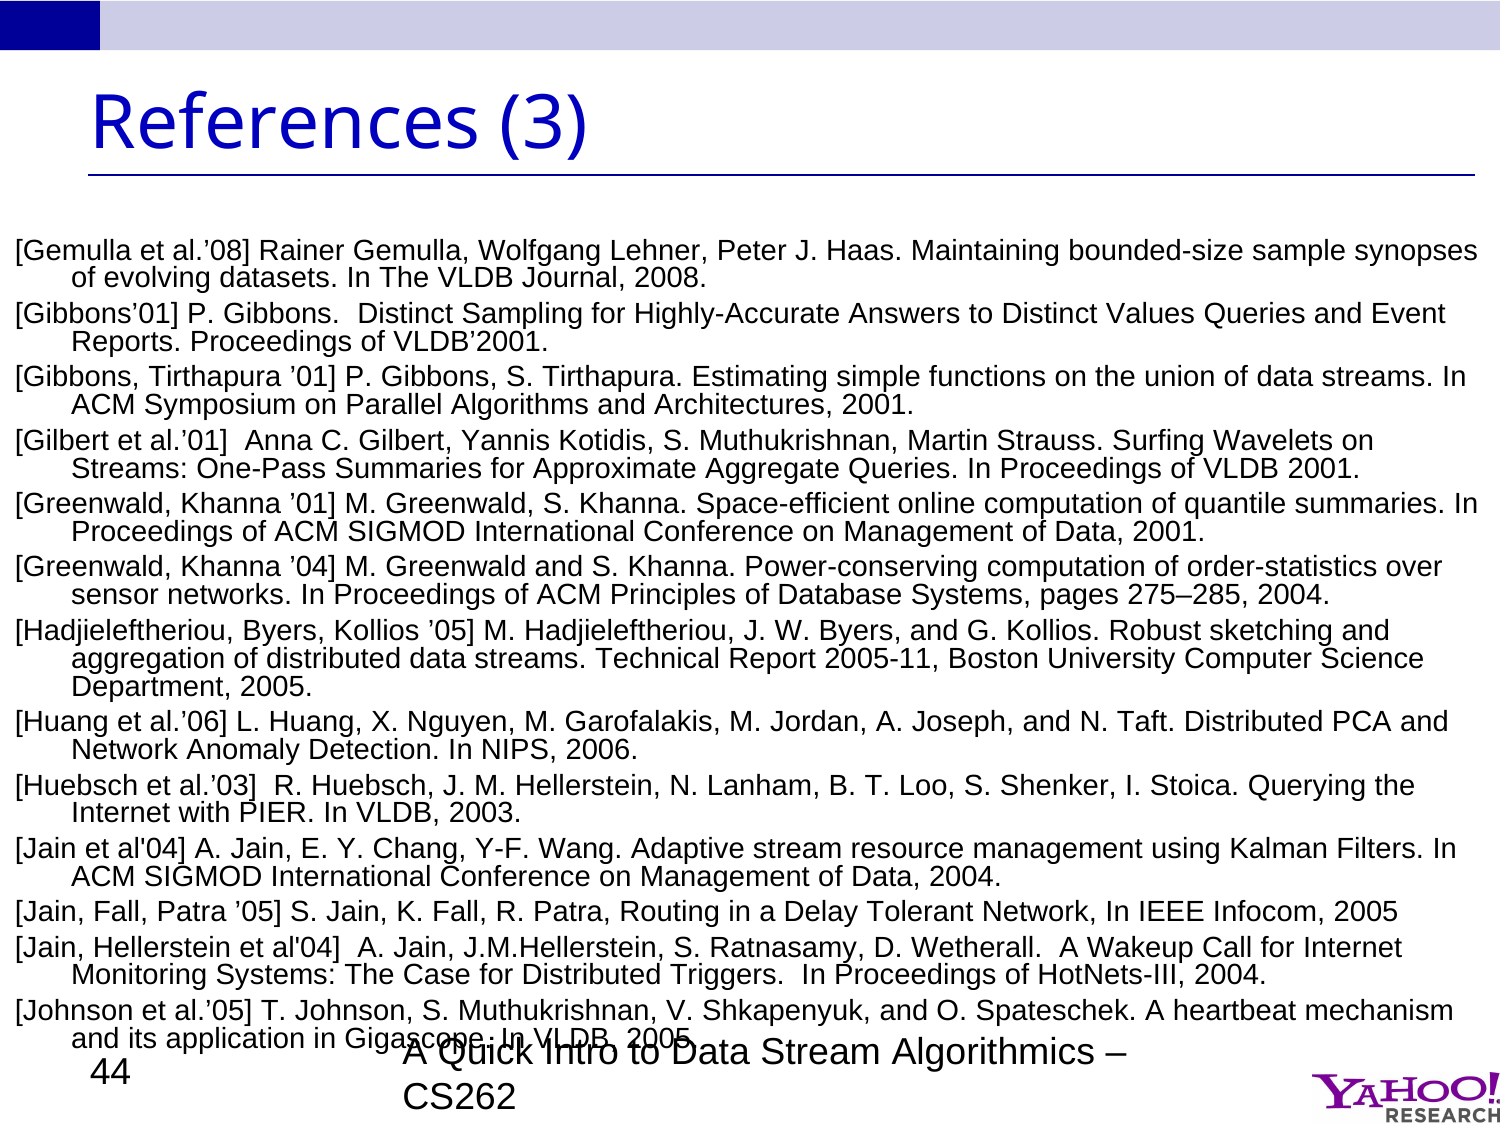

# References (3)
[Gemulla et al.’08] Rainer Gemulla, Wolfgang Lehner, Peter J. Haas. Maintaining bounded-size sample synopses of evolving datasets. In The VLDB Journal, 2008.
[Gibbons’01] P. Gibbons. Distinct Sampling for Highly-Accurate Answers to Distinct Values Queries and Event Reports. Proceedings of VLDB’2001.
[Gibbons, Tirthapura ’01] P. Gibbons, S. Tirthapura. Estimating simple functions on the union of data streams. In ACM Symposium on Parallel Algorithms and Architectures, 2001.
[Gilbert et al.’01] Anna C. Gilbert, Yannis Kotidis, S. Muthukrishnan, Martin Strauss. Surfing Wavelets on Streams: One-Pass Summaries for Approximate Aggregate Queries. In Proceedings of VLDB 2001.
[Greenwald, Khanna ’01] M. Greenwald, S. Khanna. Space-efficient online computation of quantile summaries. In Proceedings of ACM SIGMOD International Conference on Management of Data, 2001.
[Greenwald, Khanna ’04] M. Greenwald and S. Khanna. Power-conserving computation of order-statistics over sensor networks. In Proceedings of ACM Principles of Database Systems, pages 275–285, 2004.
[Hadjieleftheriou, Byers, Kollios ’05] M. Hadjieleftheriou, J. W. Byers, and G. Kollios. Robust sketching and aggregation of distributed data streams. Technical Report 2005-11, Boston University Computer Science Department, 2005.
[Huang et al.’06] L. Huang, X. Nguyen, M. Garofalakis, M. Jordan, A. Joseph, and N. Taft. Distributed PCA and Network Anomaly Detection. In NIPS, 2006.
[Huebsch et al.’03] R. Huebsch, J. M. Hellerstein, N. Lanham, B. T. Loo, S. Shenker, I. Stoica. Querying the Internet with PIER. In VLDB, 2003.
[Jain et al'04] A. Jain, E. Y. Chang, Y-F. Wang. Adaptive stream resource management using Kalman Filters. In ACM SIGMOD International Conference on Management of Data, 2004.
[Jain, Fall, Patra ’05] S. Jain, K. Fall, R. Patra, Routing in a Delay Tolerant Network, In IEEE Infocom, 2005
[Jain, Hellerstein et al'04] A. Jain, J.M.Hellerstein, S. Ratnasamy, D. Wetherall. A Wakeup Call for Internet Monitoring Systems: The Case for Distributed Triggers. In Proceedings of HotNets-III, 2004.
[Johnson et al.’05] T. Johnson, S. Muthukrishnan, V. Shkapenyuk, and O. Spateschek. A heartbeat mechanism and its application in Gigascope. In VLDB, 2005.
Fundamentals of Analyzing and Mining Data Streams
44